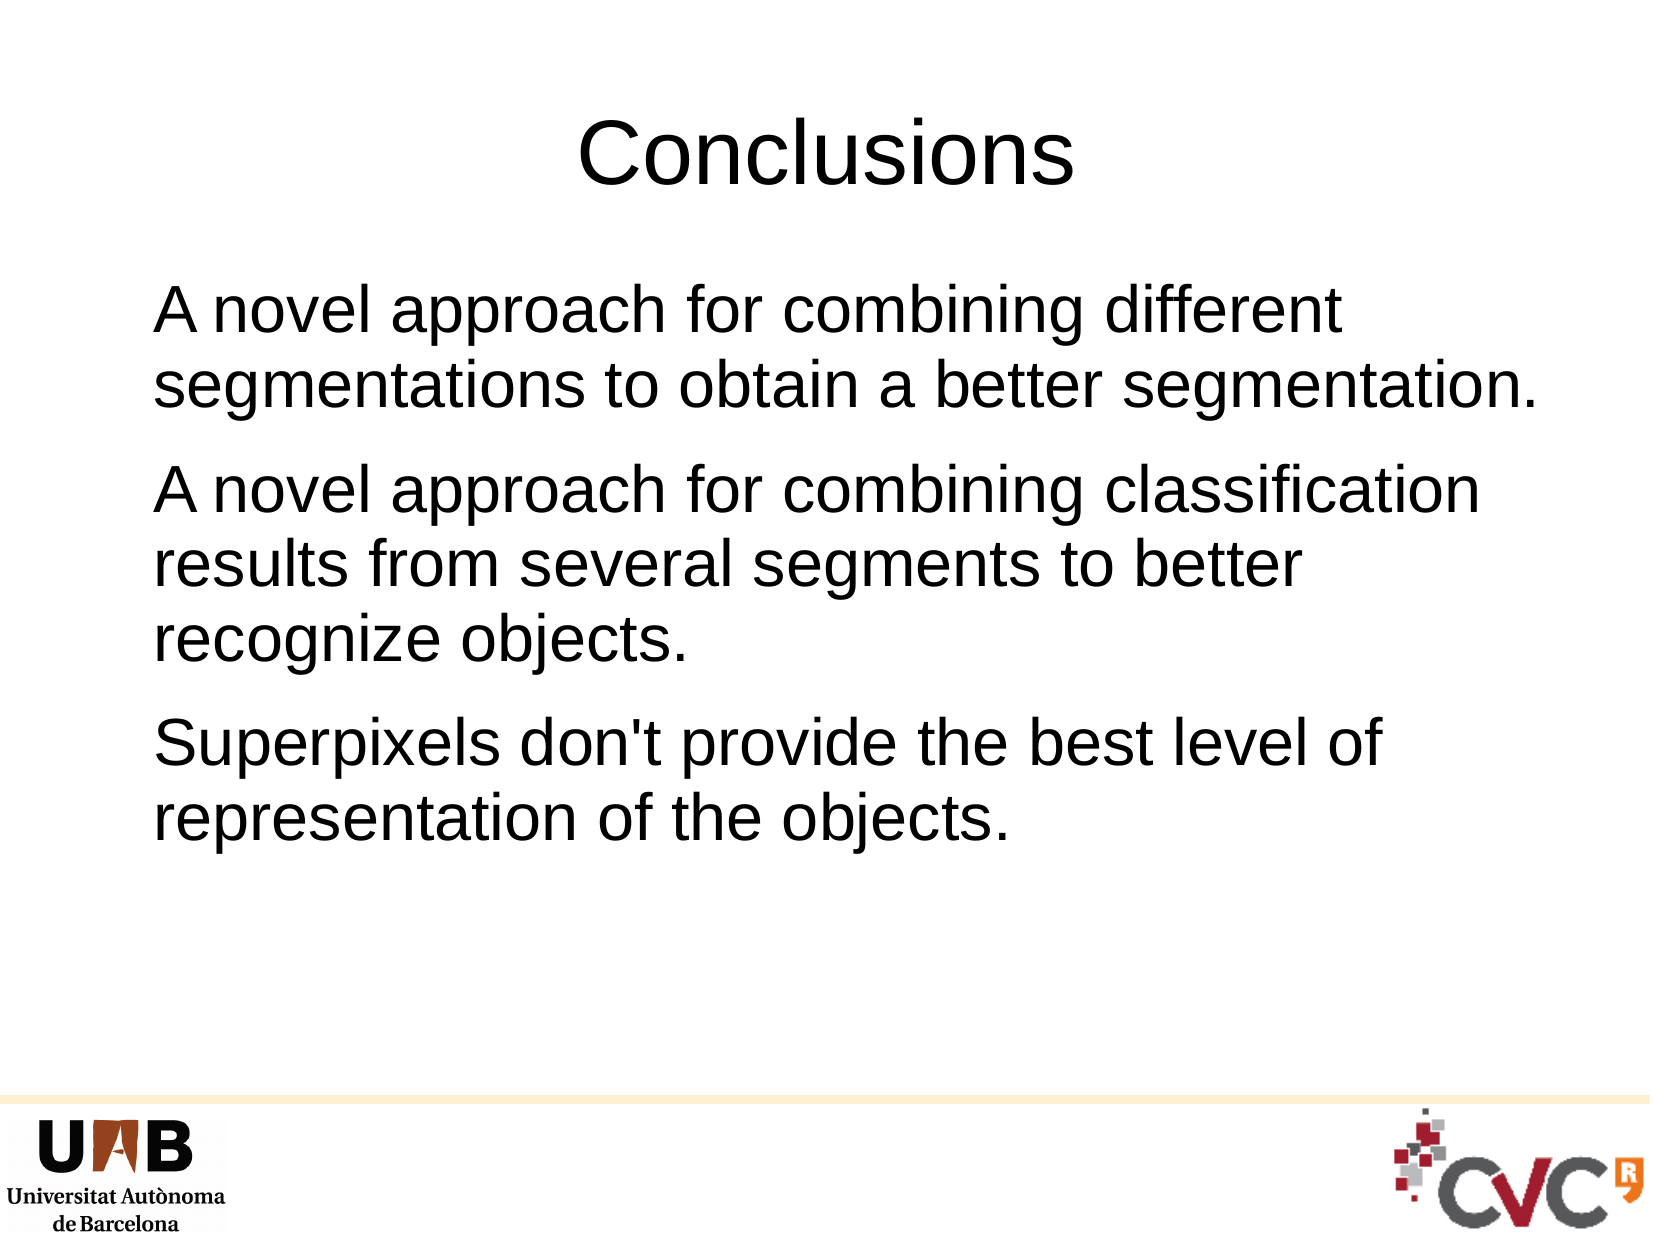

# Conclusions
A novel approach for combining different segmentations to obtain a better segmentation.
A novel approach for combining classification results from several segments to better recognize objects.
Superpixels don't provide the best level of representation of the objects.